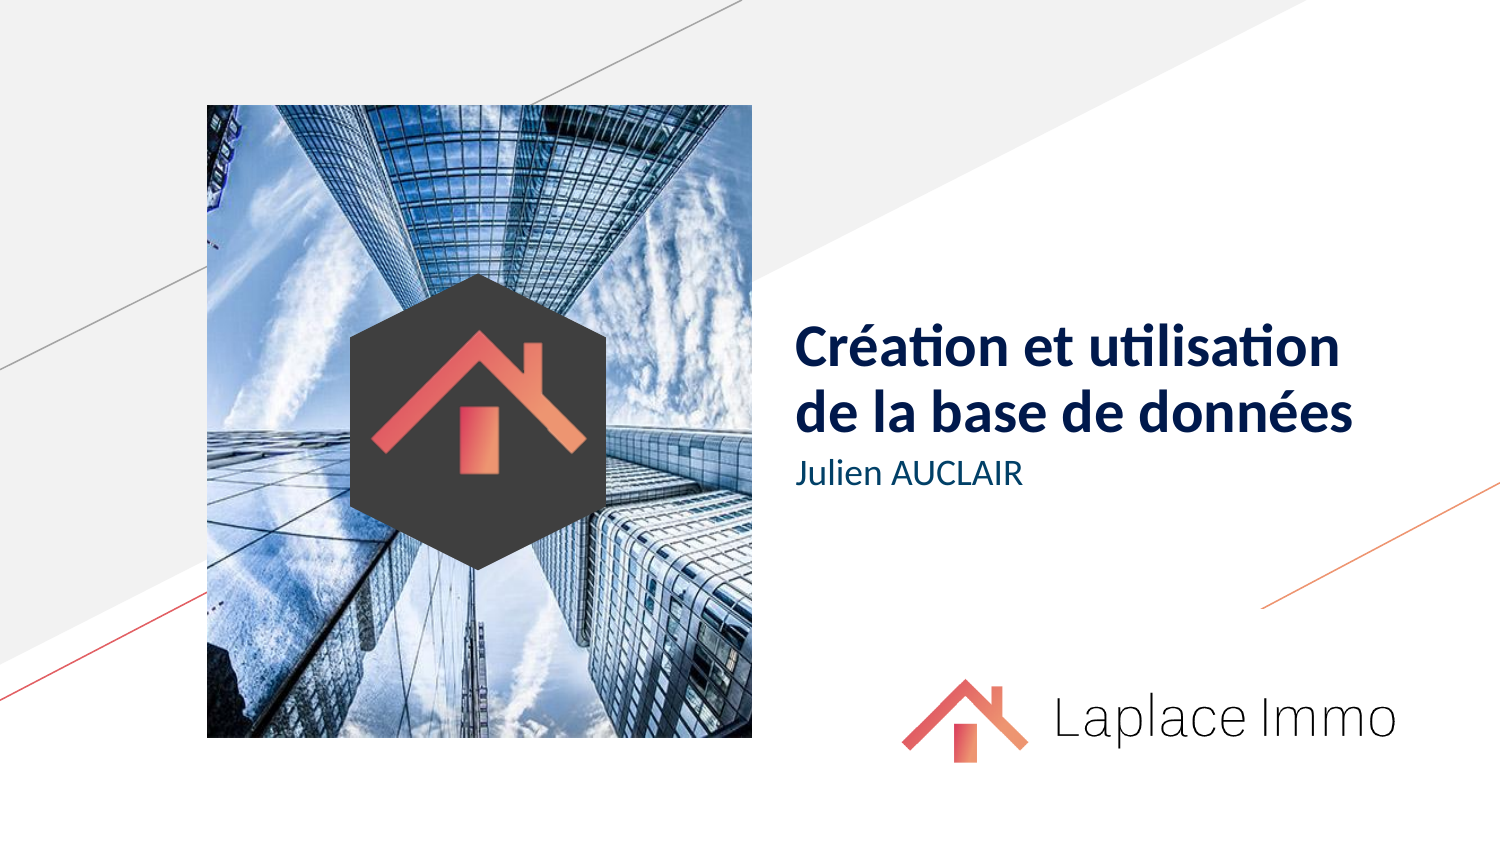

# Création et utilisation de la base de données
Julien AUCLAIR